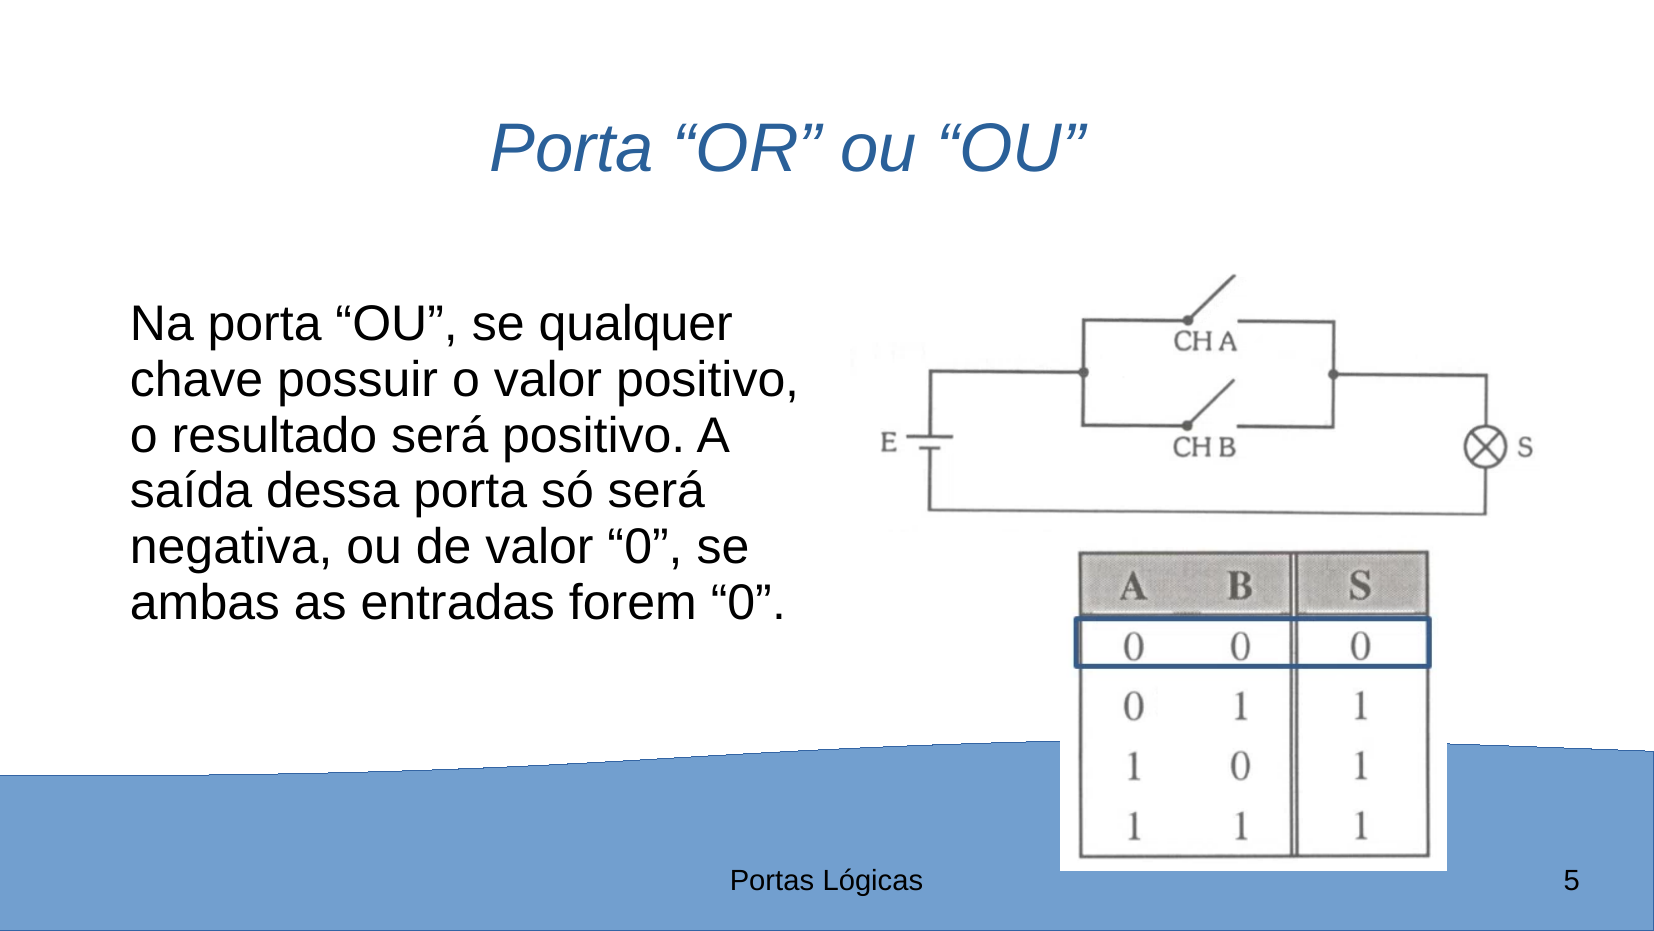

# Porta “OR” ou “OU”
Na porta “OU”, se qualquer chave possuir o valor positivo, o resultado será positivo. A saída dessa porta só será negativa, ou de valor “0”, se ambas as entradas forem “0”.